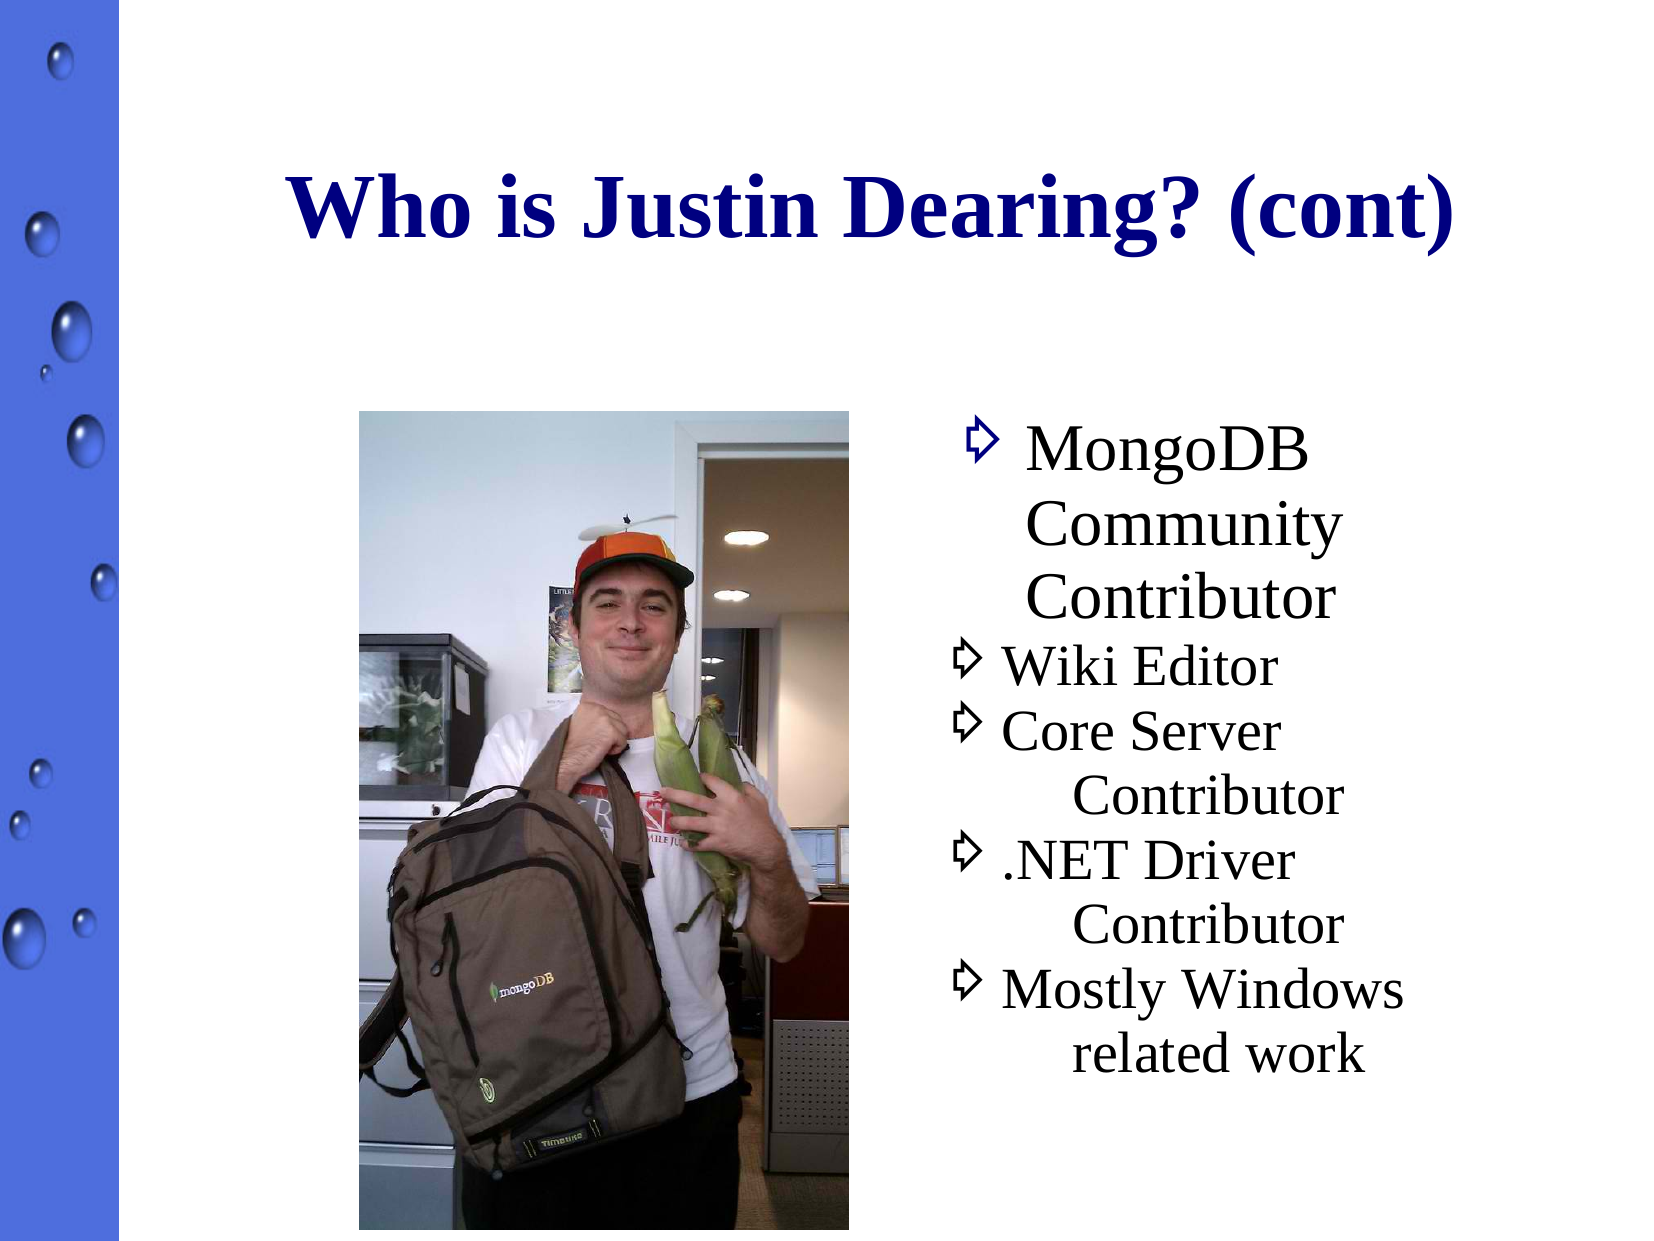

# Who is Justin Dearing? (cont)
MongoDB Community Contributor
Wiki Editor
Core Server Contributor
.NET Driver Contributor
Mostly Windows related work